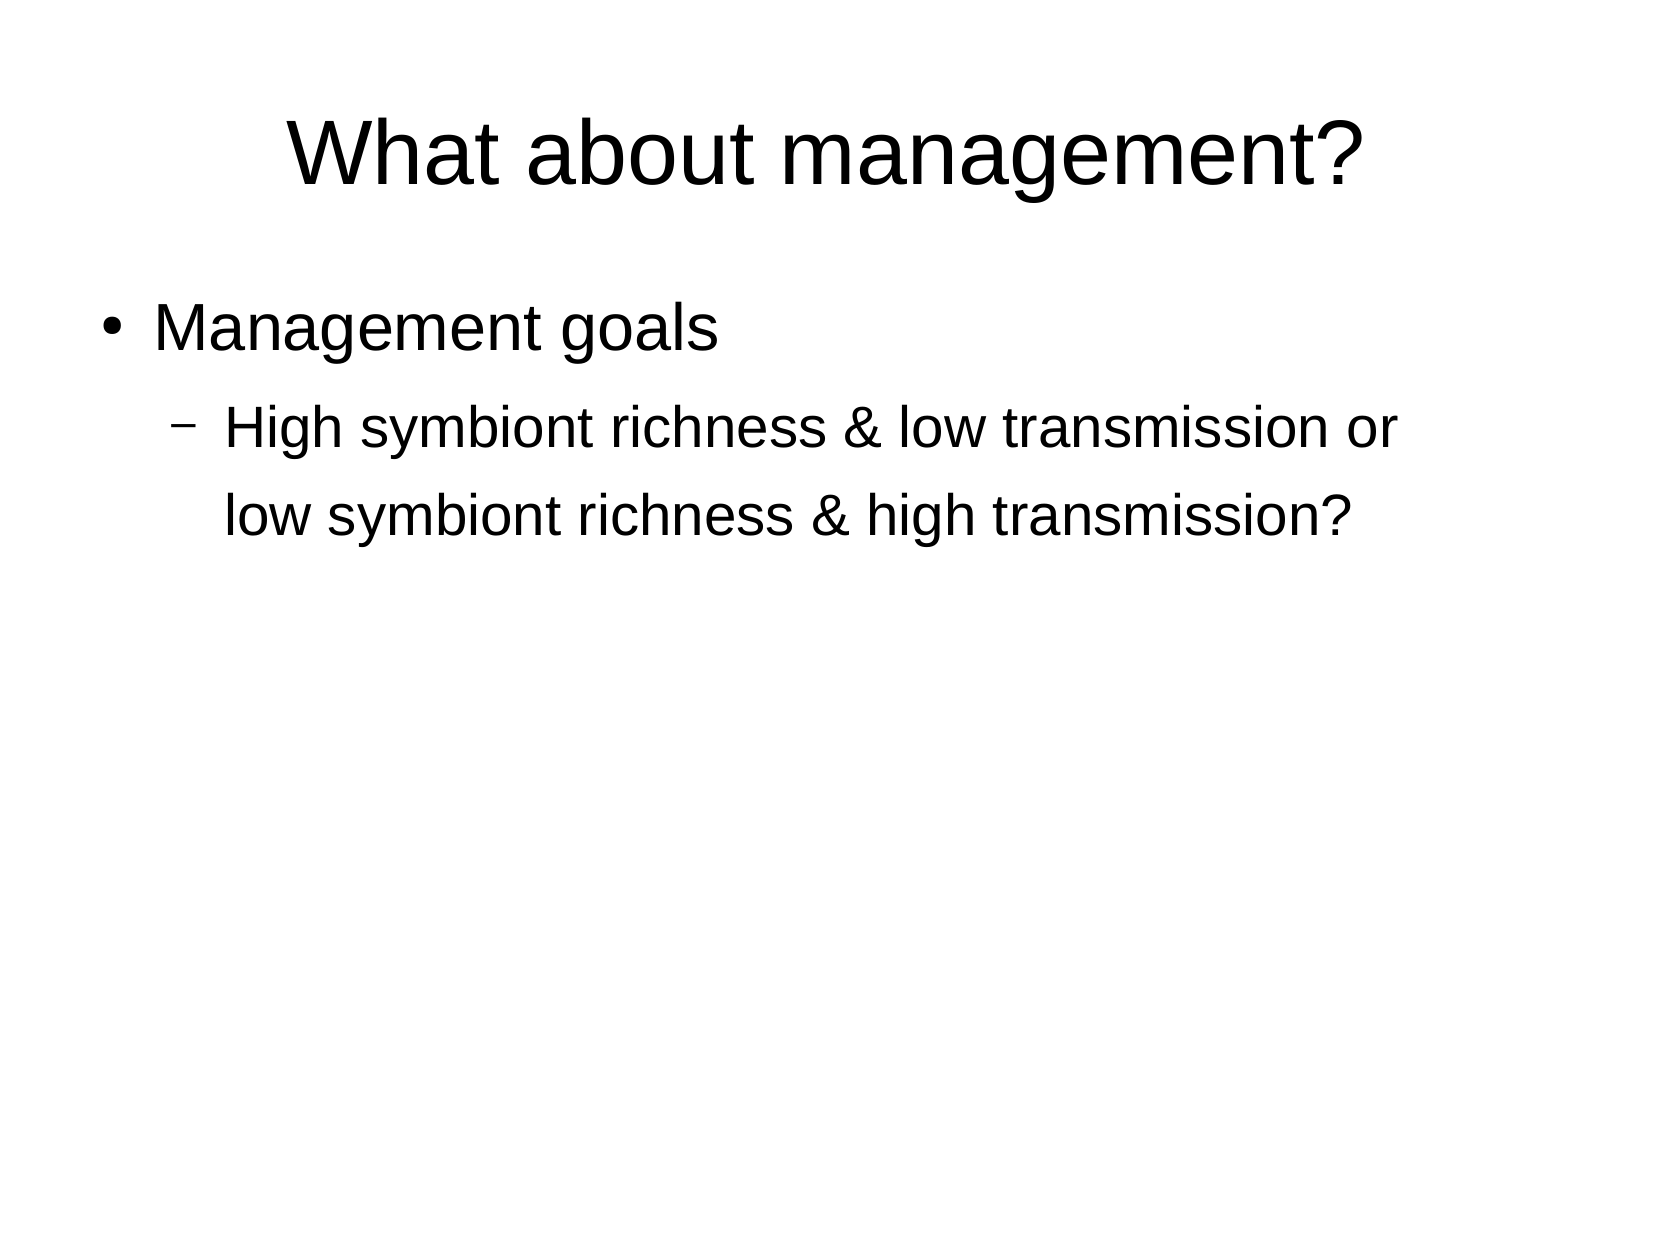

# What about management?
Management goals
High symbiont richness & low transmission or
low symbiont richness & high transmission?